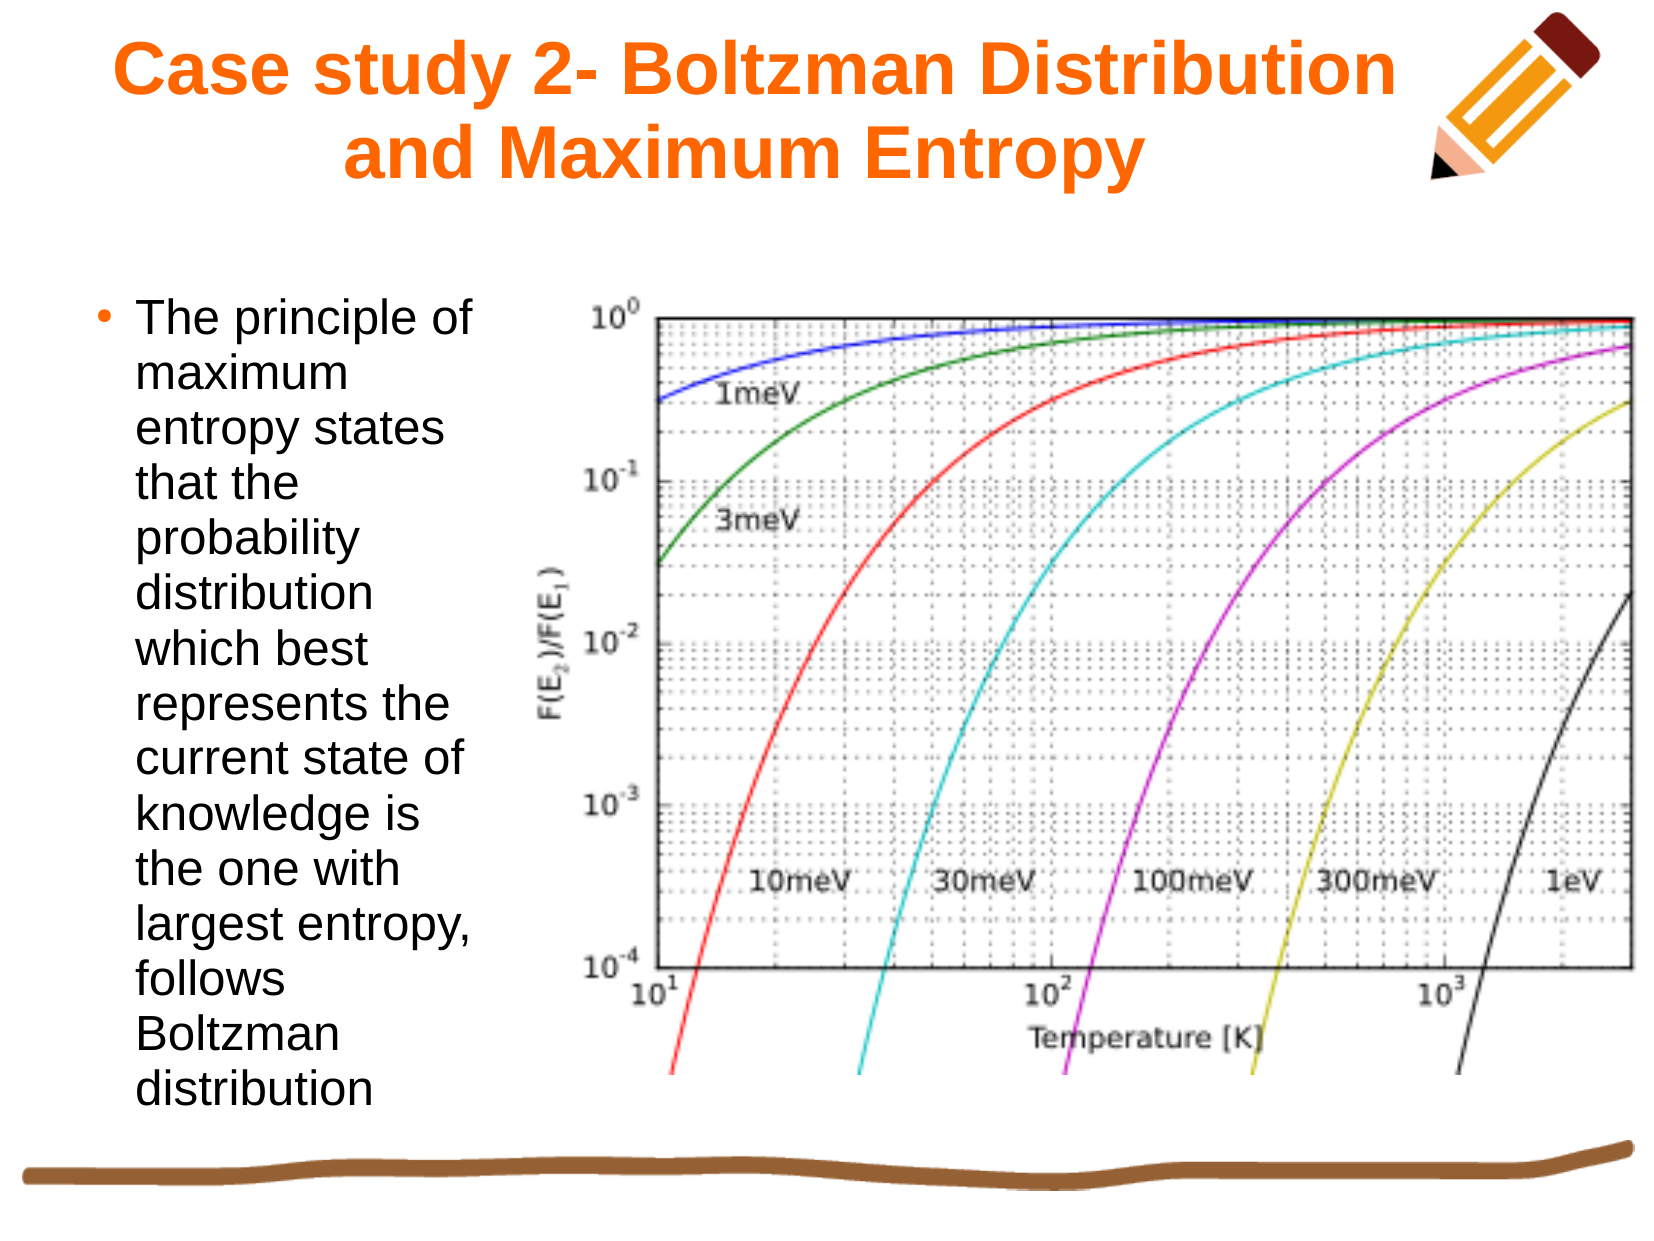

# Case study 2- Boltzman Distribution and Maximum Entropy
The principle of maximum entropy states that the probability distribution which best represents the current state of knowledge is the one with largest entropy, follows Boltzman distribution